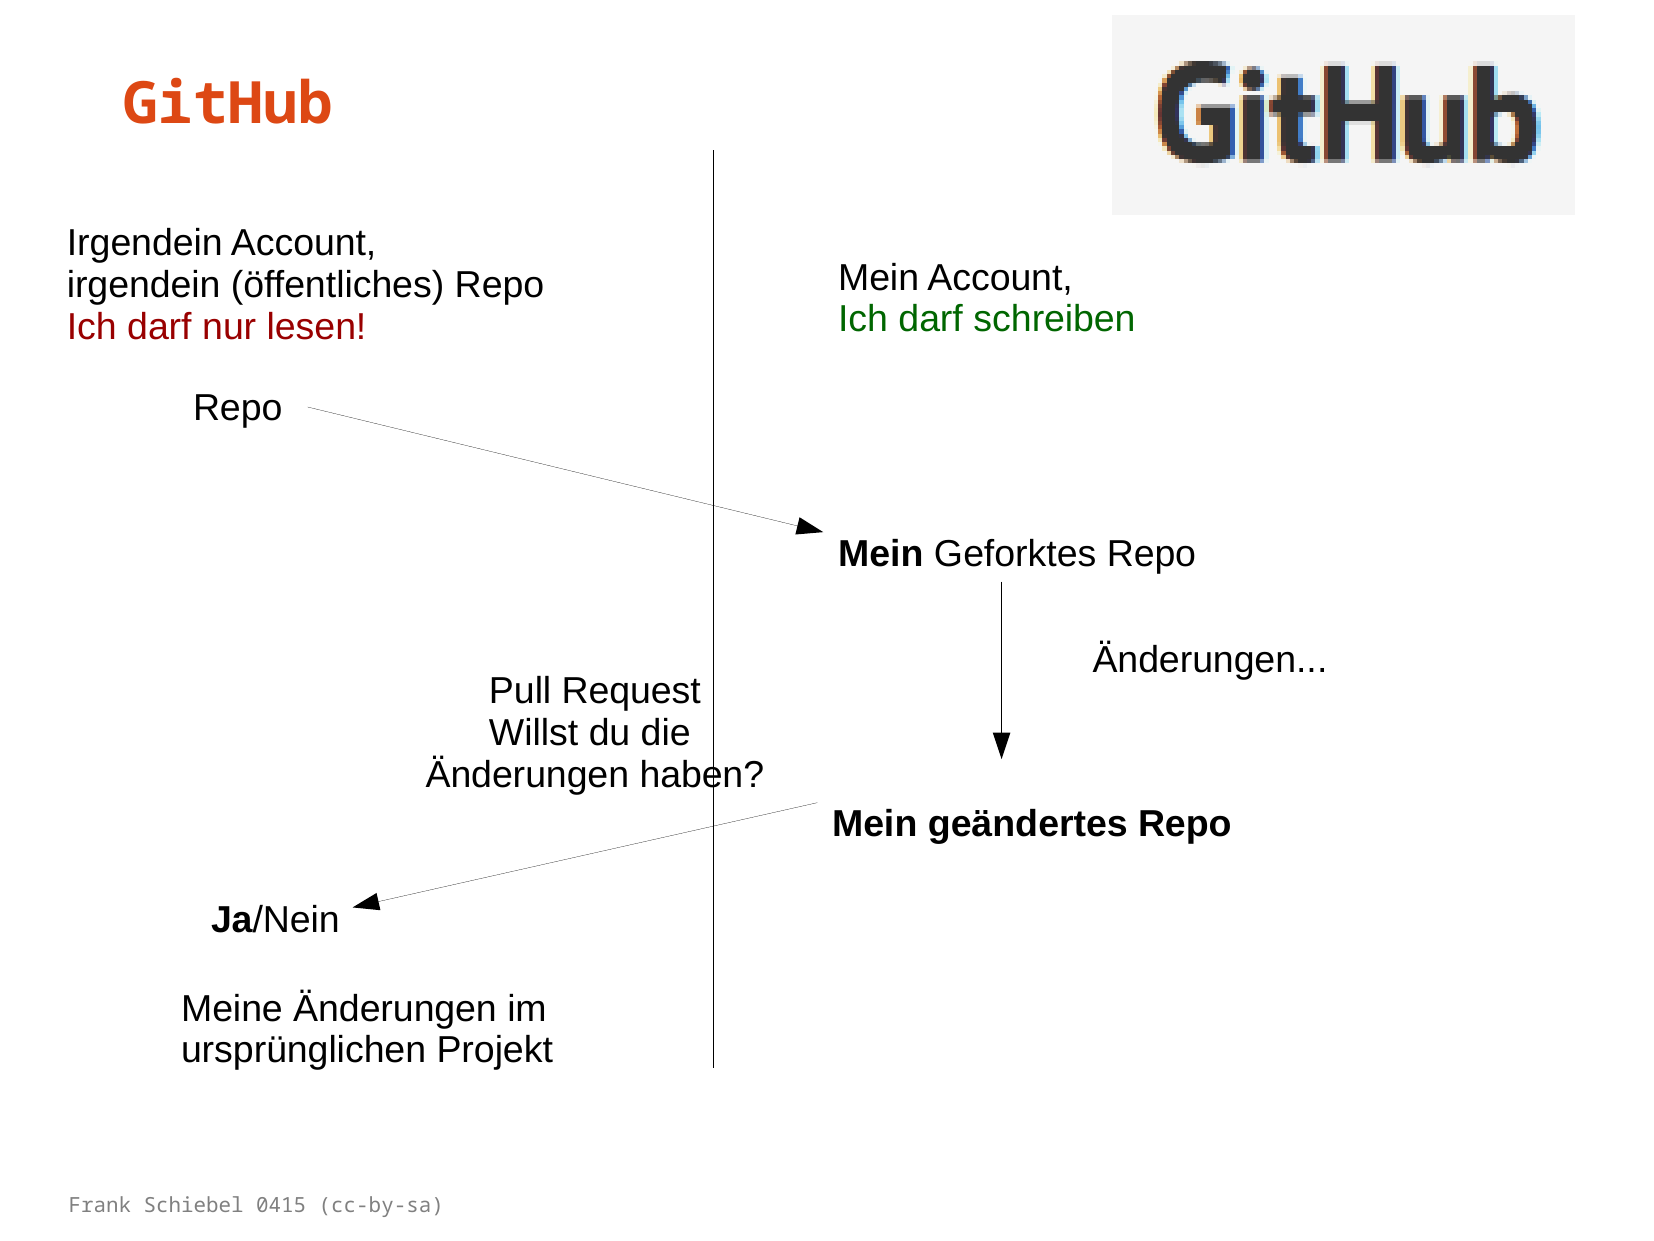

GitHub
Irgendein Account,
irgendein (öffentliches) Repo
Ich darf nur lesen!
Mein Account,
Ich darf schreiben
Repo
Mein Geforktes Repo
Änderungen...
Pull Request
Willst du die
Änderungen haben?
Mein geändertes Repo
Ja/Nein
Meine Änderungen im ursprünglichen Projekt